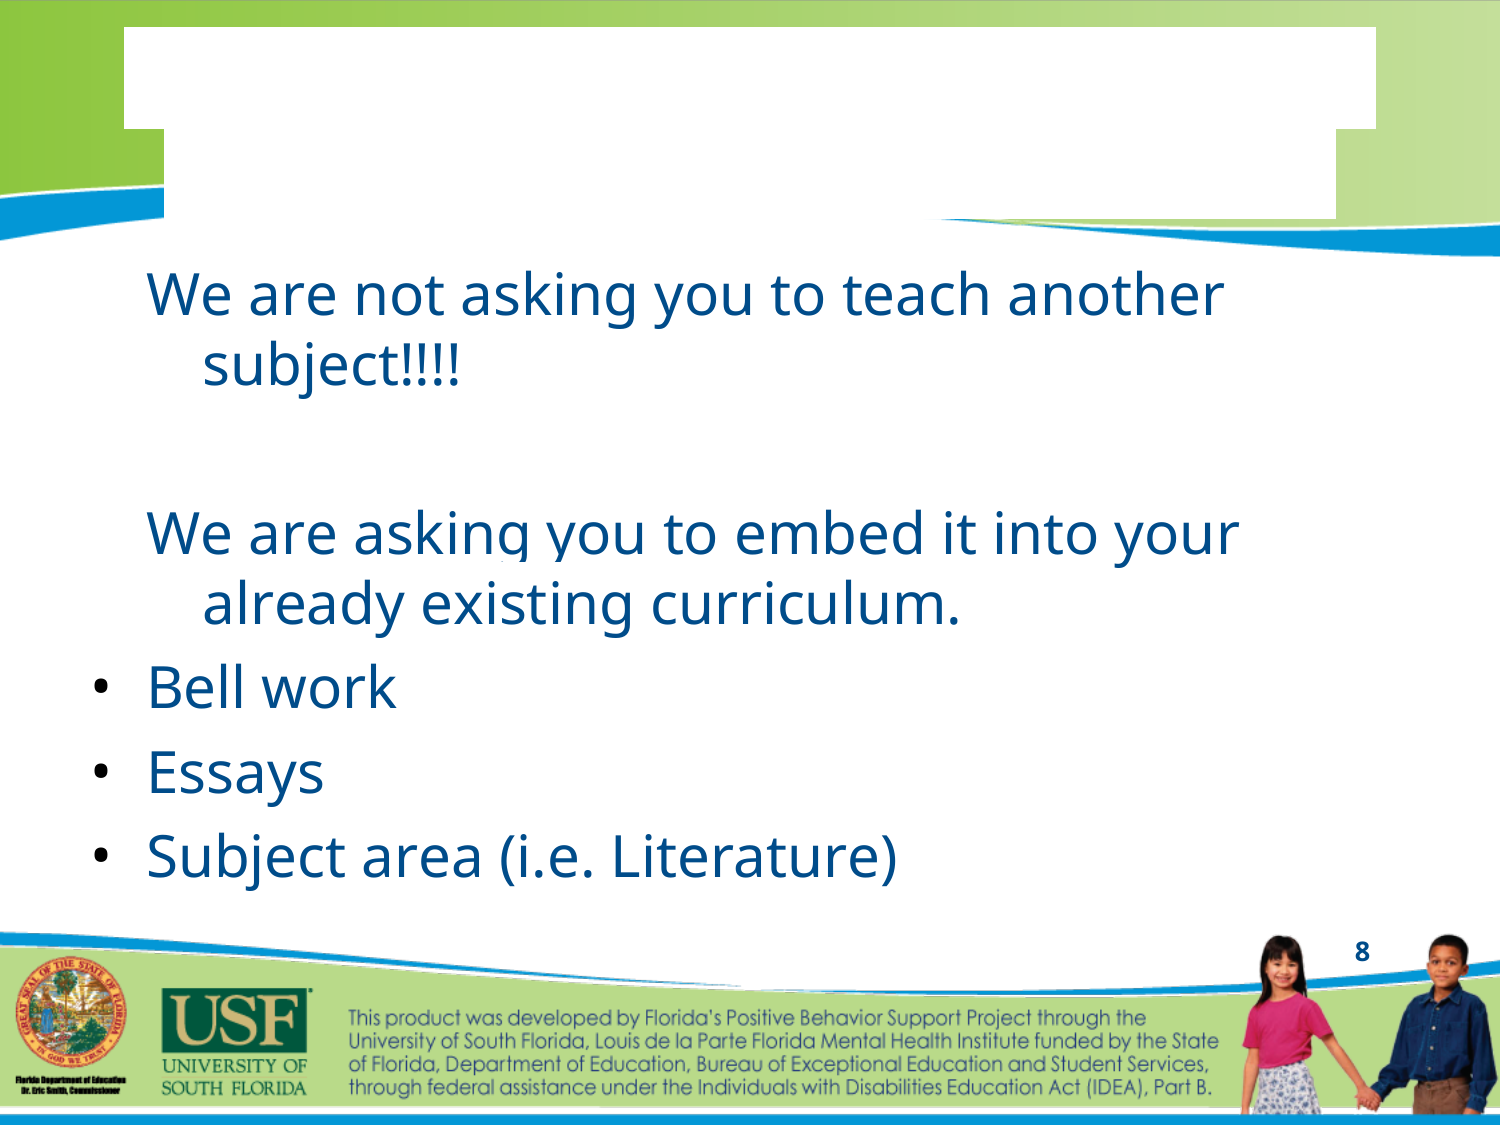

# 7b. Followed up with: “Teach. You Mean I have to teach behavior”
We are not asking you to teach another subject!!!!
We are asking you to embed it into your already existing curriculum.
Bell work
Essays
Subject area (i.e. Literature)